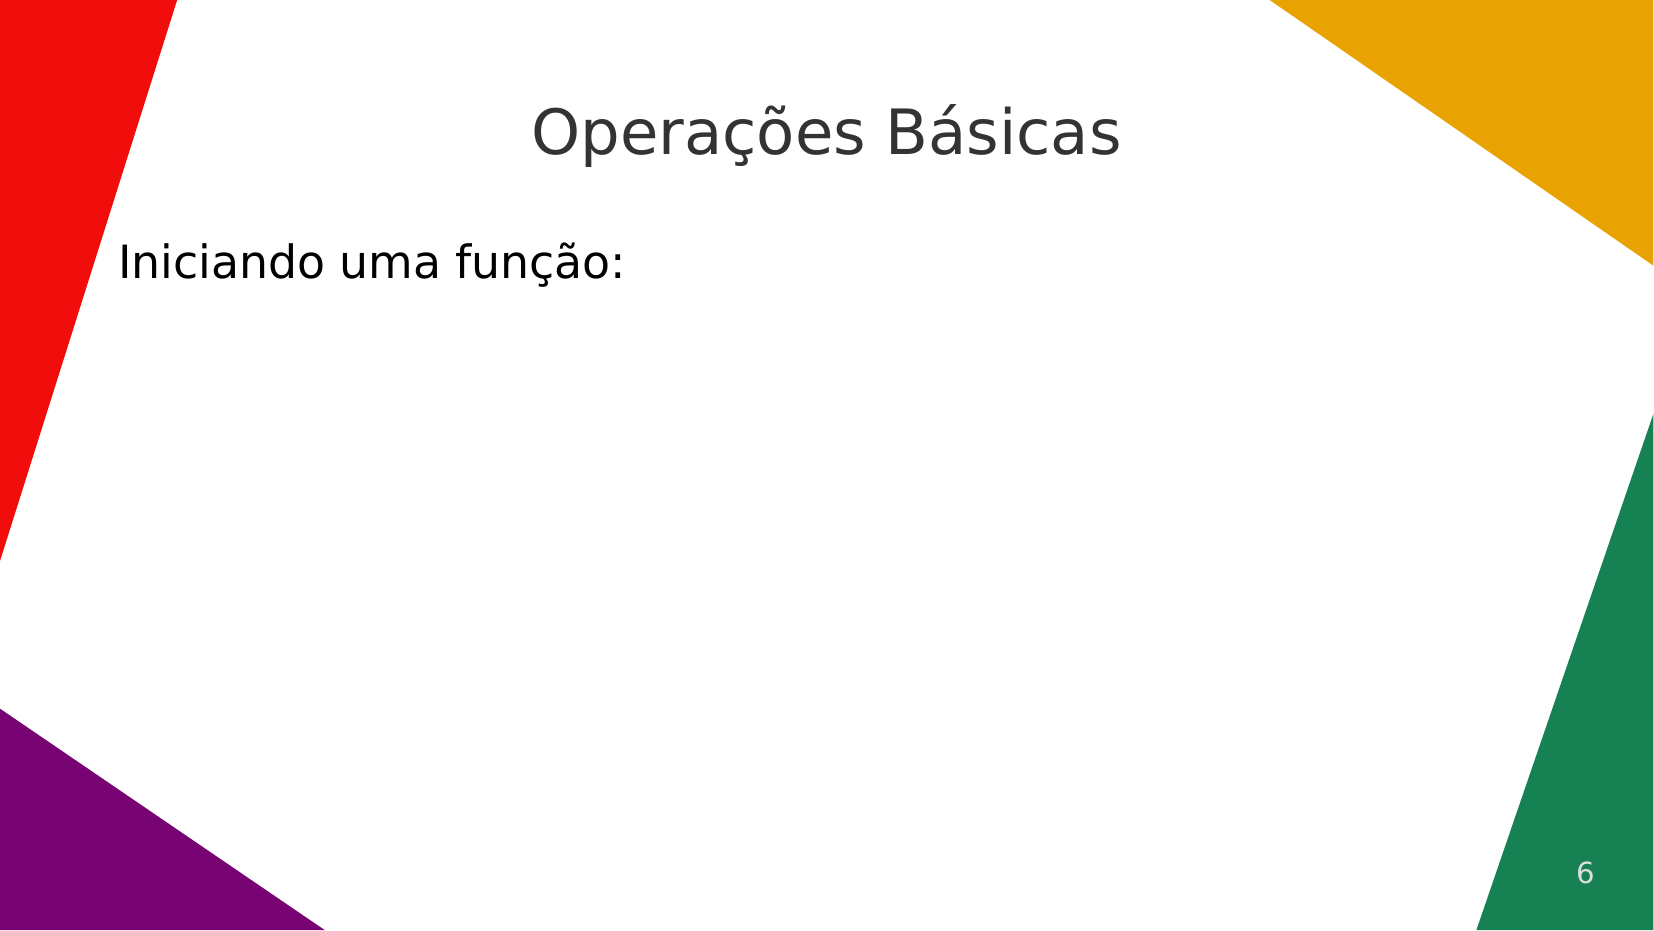

# Operações Básicas
Iniciando uma função:
6